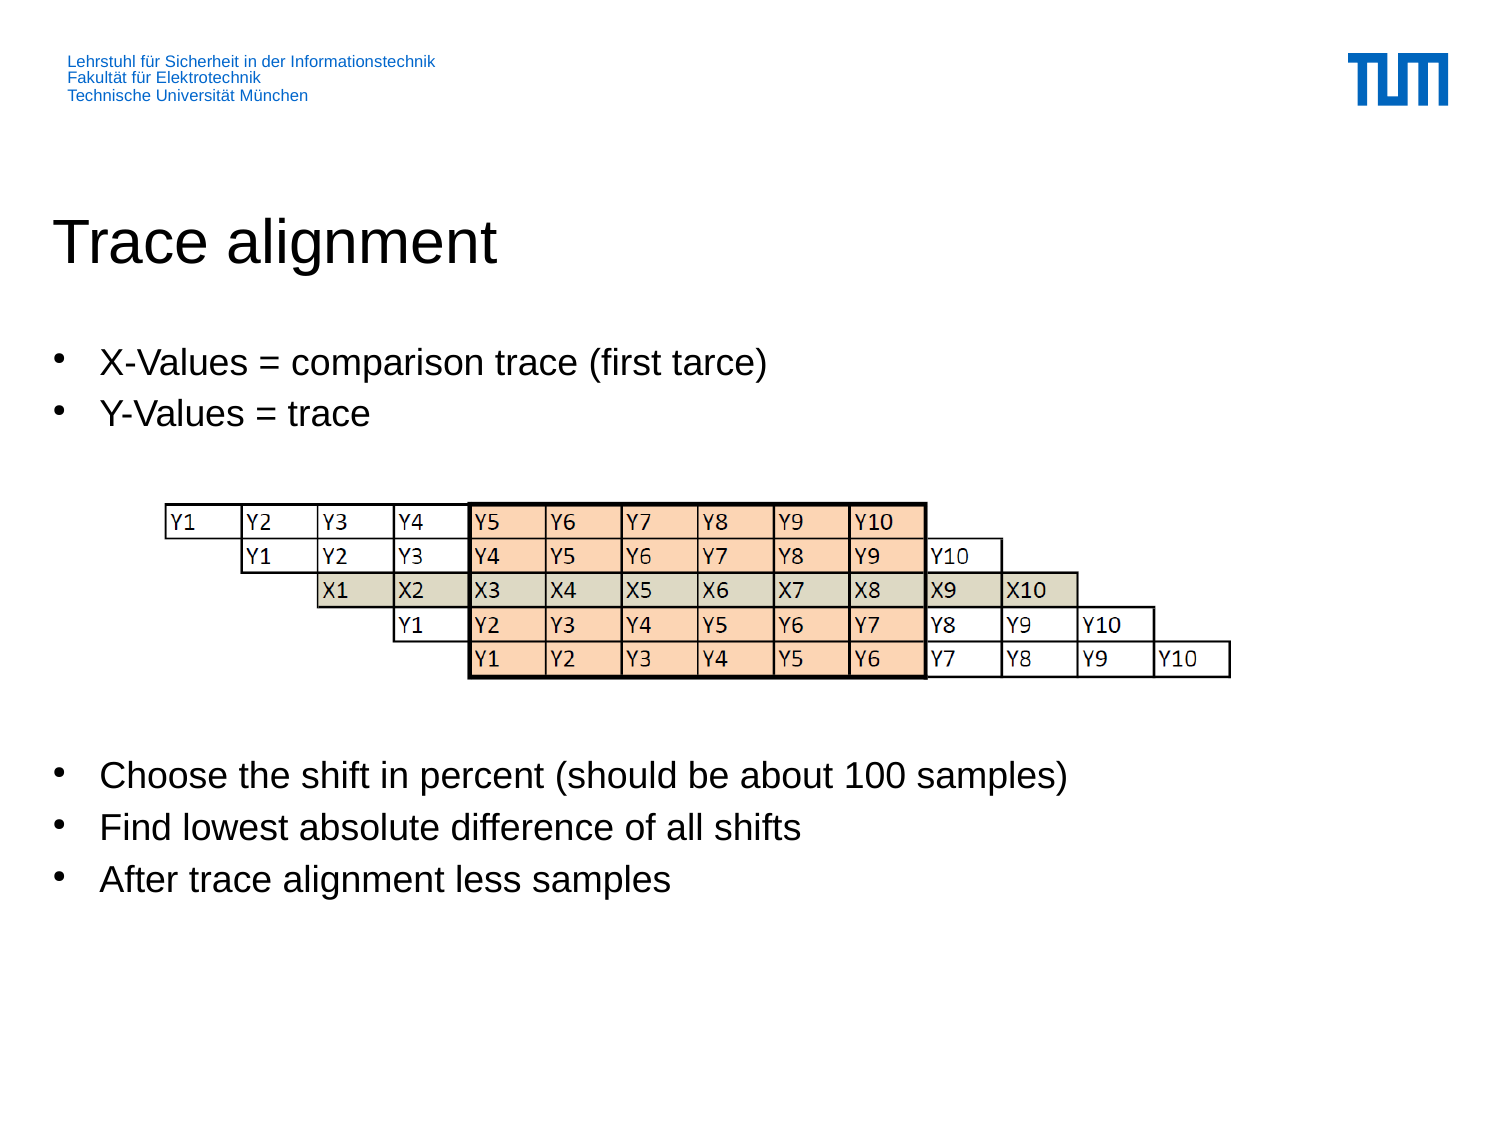

# Trace alignment
X-Values = comparison trace (first tarce)
Y-Values = trace
Choose the shift in percent (should be about 100 samples)
Find lowest absolute difference of all shifts
After trace alignment less samples